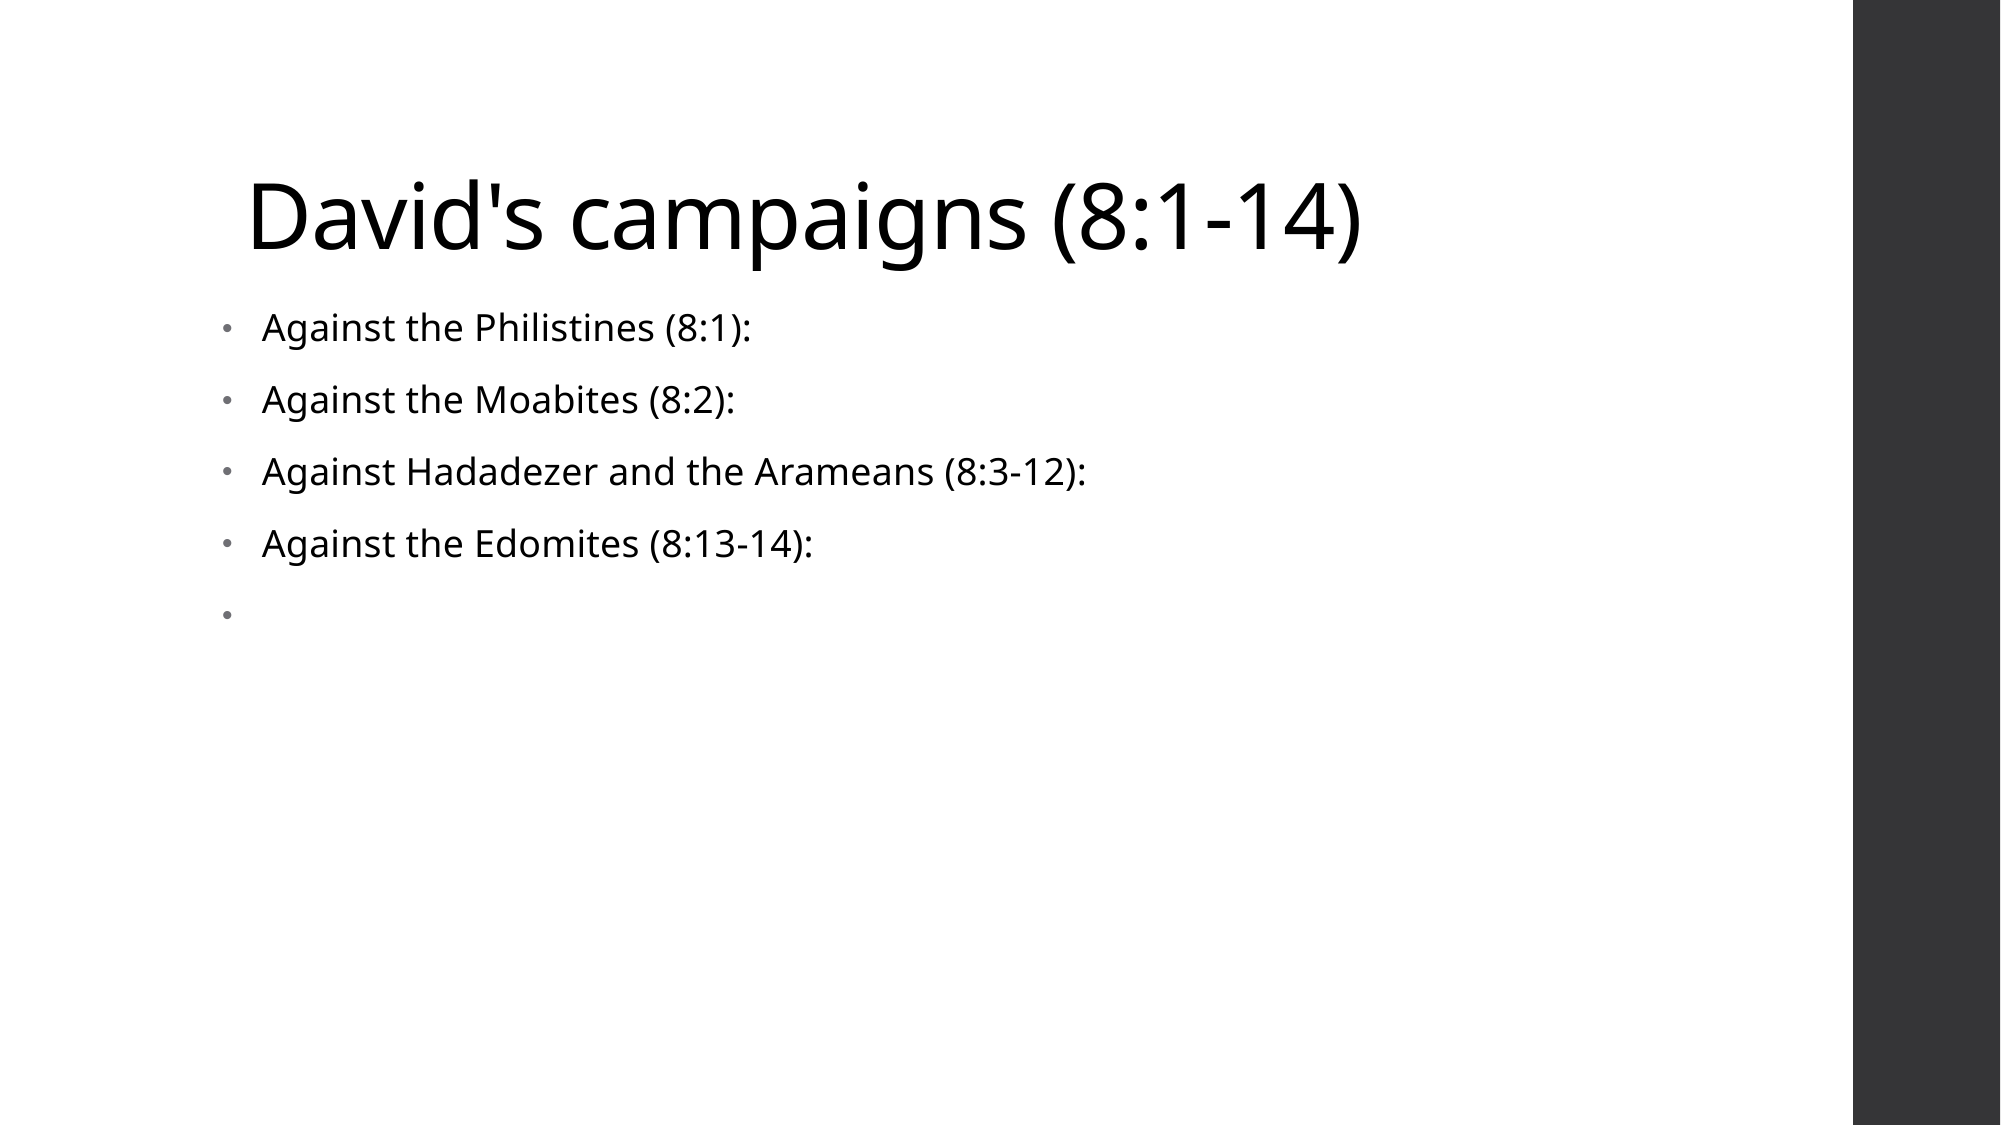

# David's campaigns (8:1-14)
 Against the Philistines (8:1):
 Against the Moabites (8:2):
 Against Hadadezer and the Arameans (8:3-12):
 Against the Edomites (8:13-14):